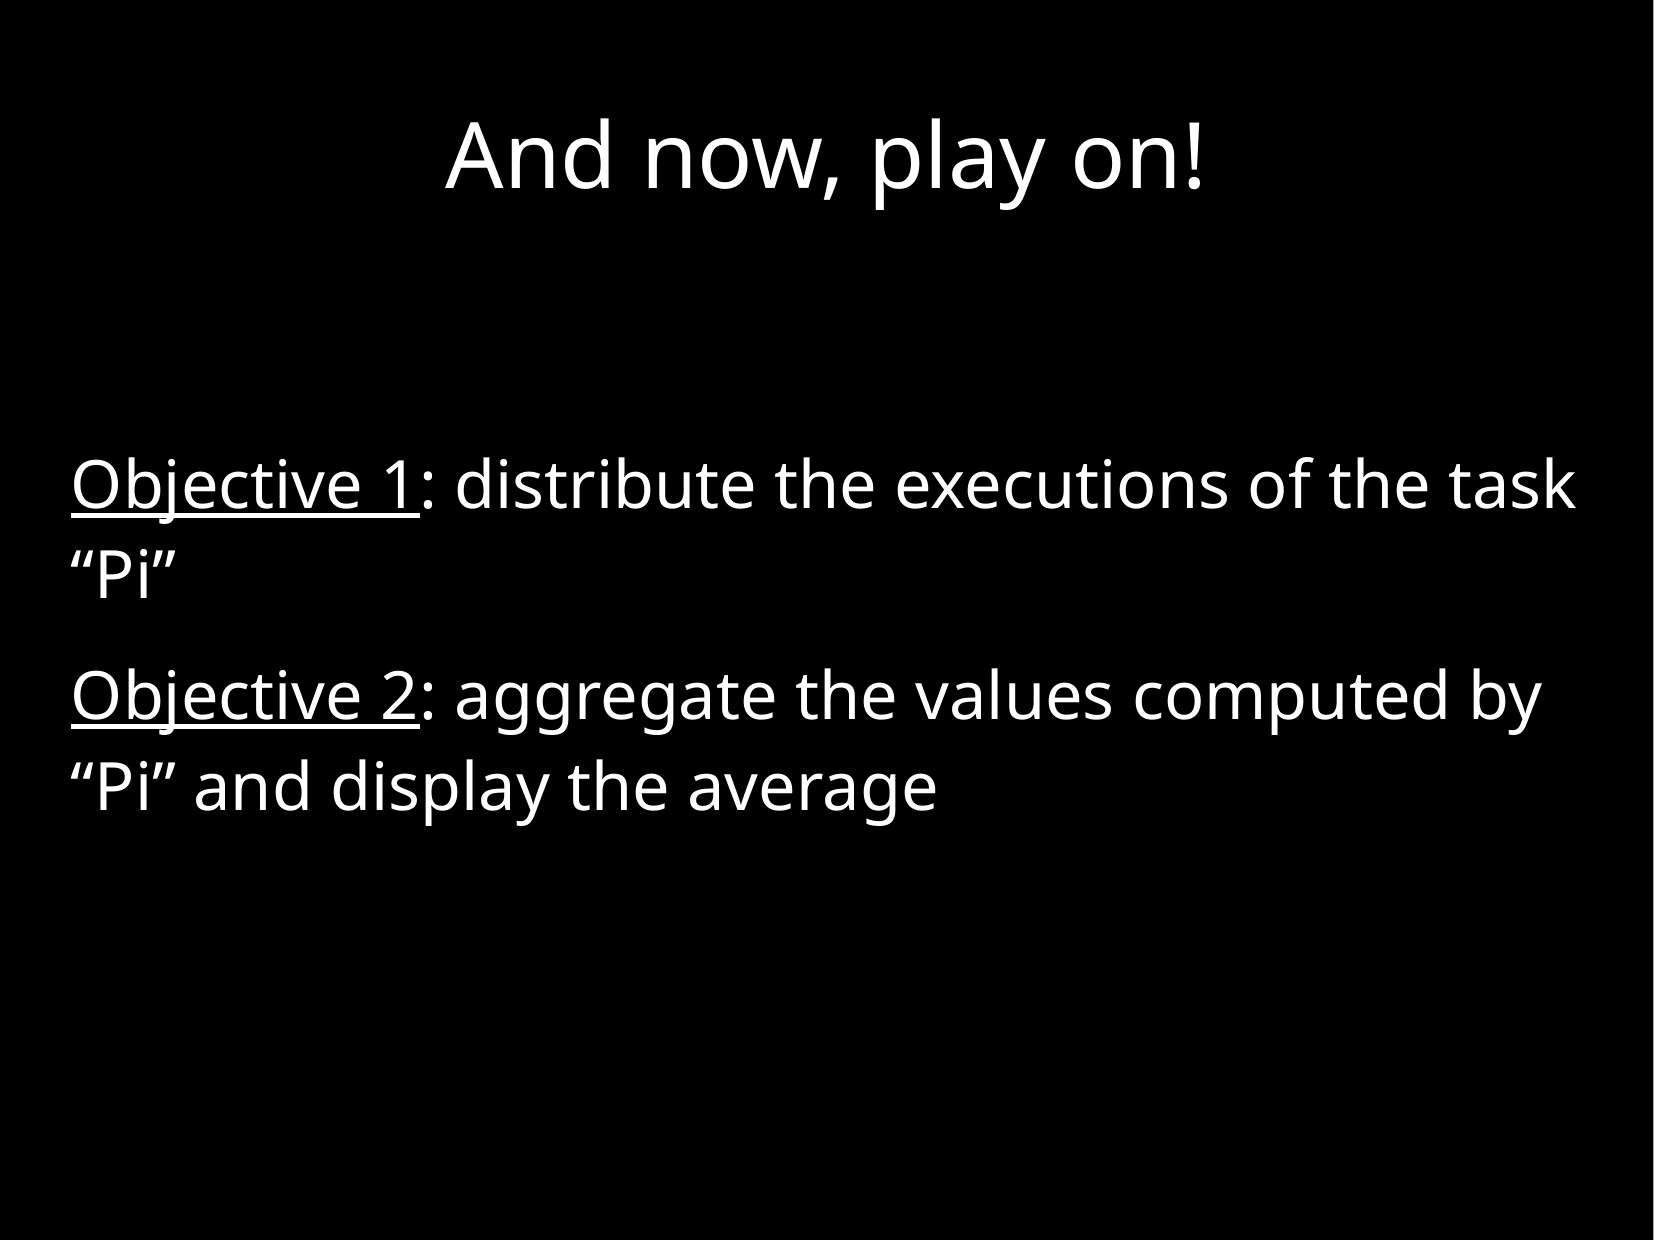

# And now, play on!
Objective 1: distribute the executions of the task “Pi”
Objective 2: aggregate the values computed by “Pi” and display the average